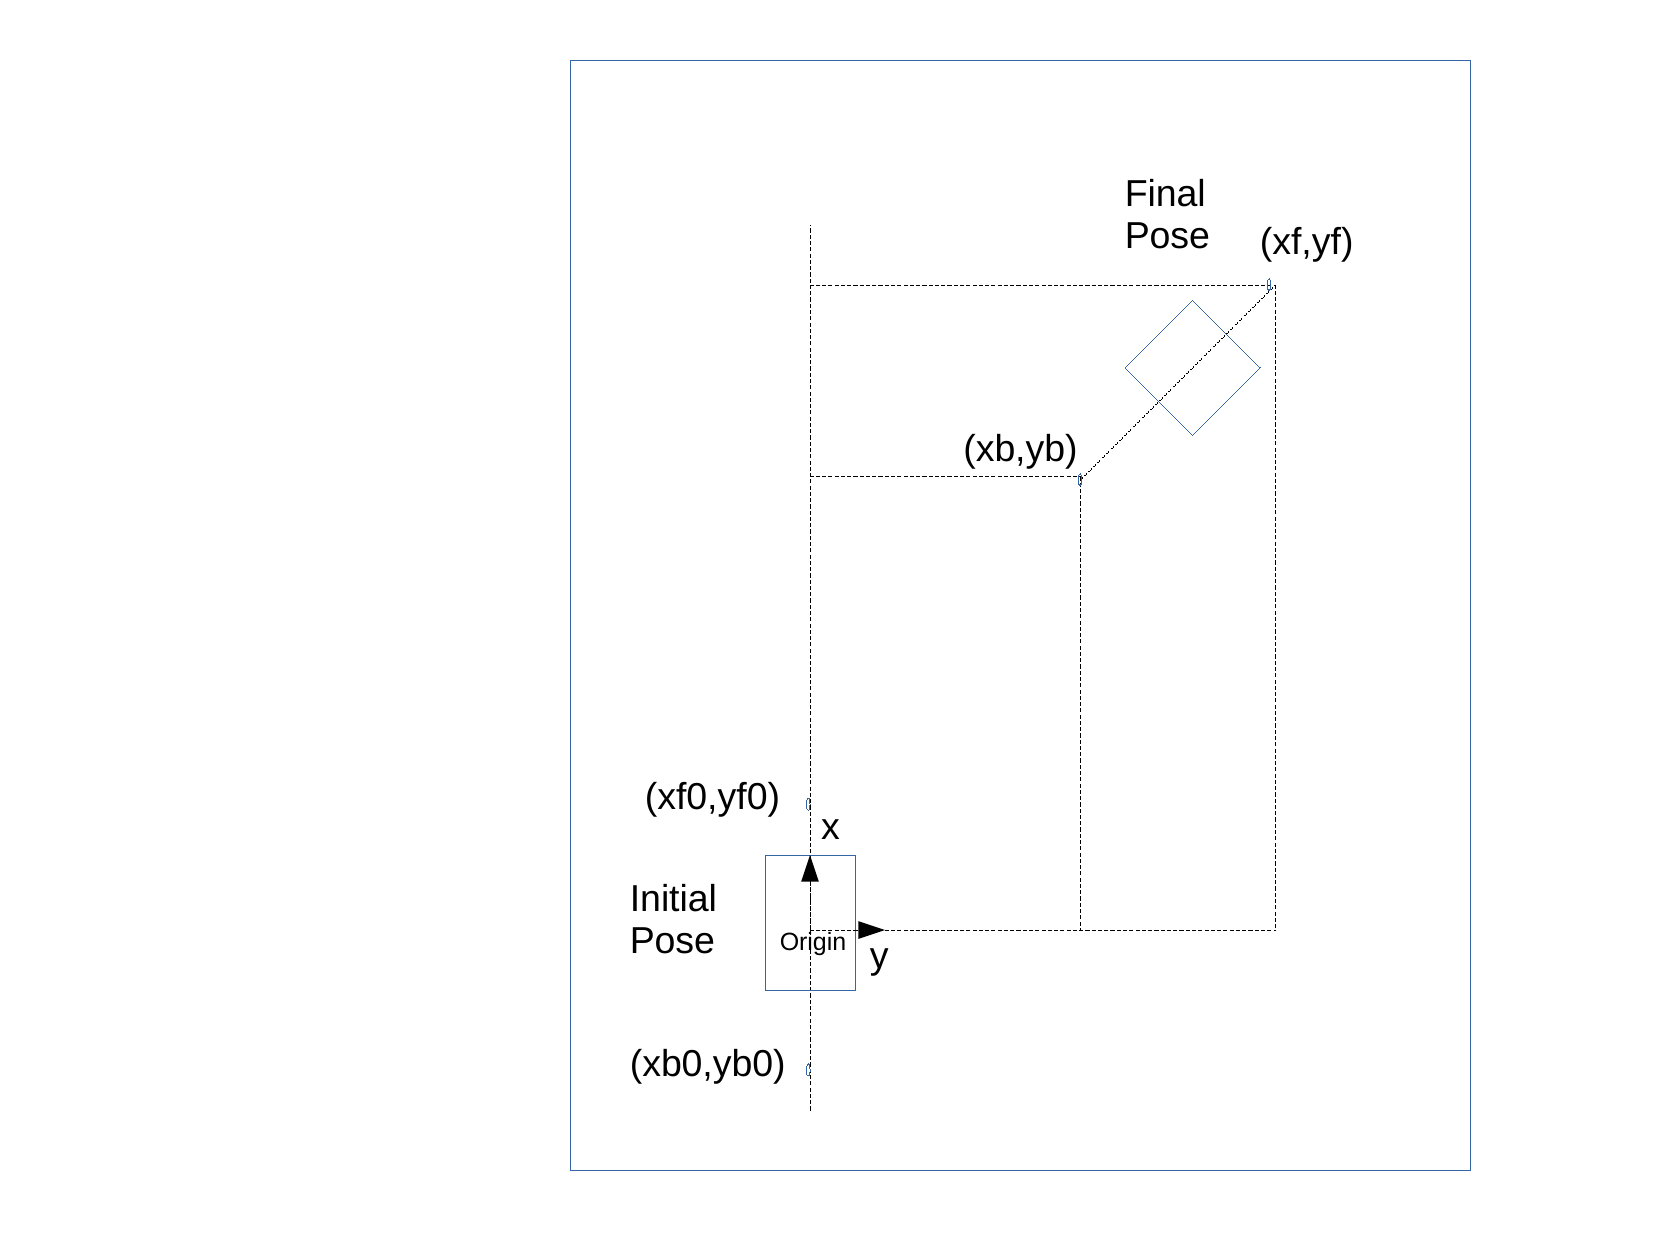

Final Pose
(xf,yf)
(xb,yb)
(xf0,yf0)
x
Initial Pose
Origin
y
(xb0,yb0)